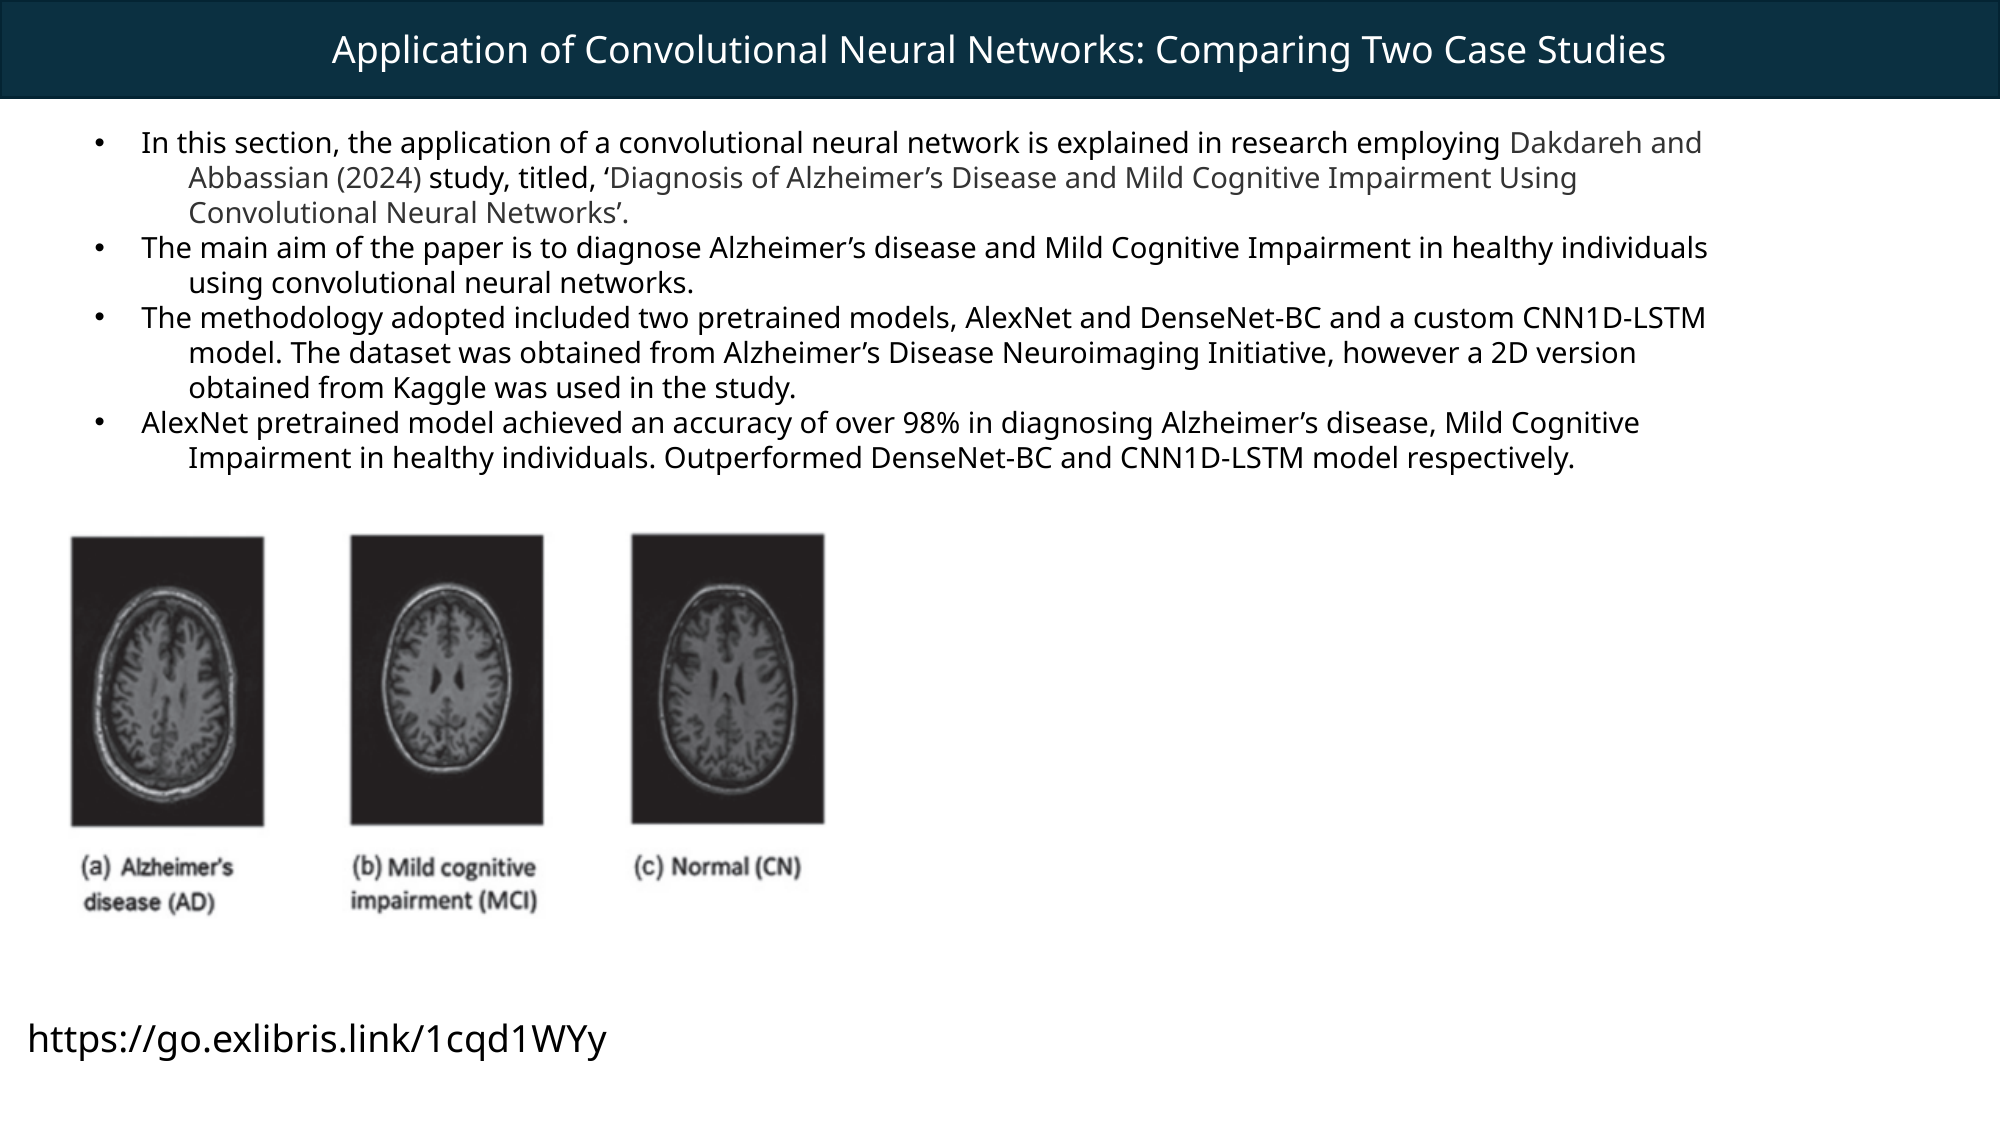

Application of Convolutional Neural Networks: Comparing Two Case Studies
In this section, the application of a convolutional neural network is explained in research employing Dakdareh and Abbassian (2024) study, titled, ‘Diagnosis of Alzheimer’s Disease and Mild Cognitive Impairment Using Convolutional Neural Networks’.
The main aim of the paper is to diagnose Alzheimer’s disease and Mild Cognitive Impairment in healthy individuals using convolutional neural networks.
The methodology adopted included two pretrained models, AlexNet and DenseNet-BC and a custom CNN1D-LSTM model. The dataset was obtained from Alzheimer’s Disease Neuroimaging Initiative, however a 2D version obtained from Kaggle was used in the study.
AlexNet pretrained model achieved an accuracy of over 98% in diagnosing Alzheimer’s disease, Mild Cognitive Impairment in healthy individuals. Outperformed DenseNet-BC and CNN1D-LSTM model respectively.
https://go.exlibris.link/1cqd1WYy